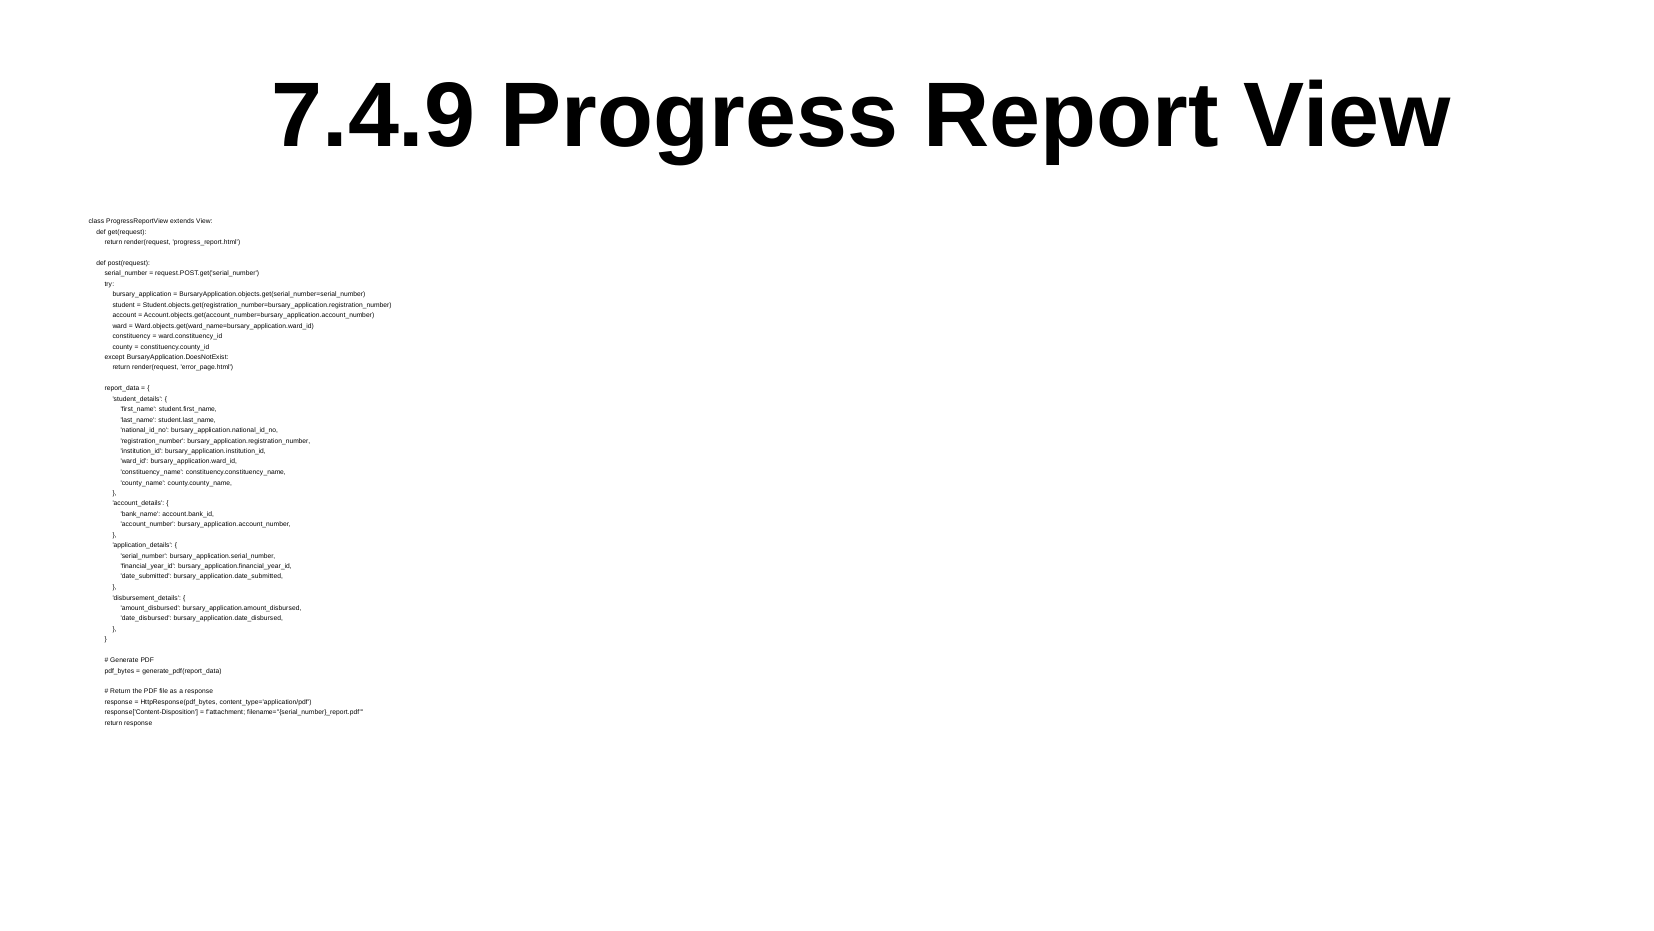

# 7.4.9 Progress Report View
class ProgressReportView extends View:
 def get(request):
 return render(request, 'progress_report.html')
 def post(request):
 serial_number = request.POST.get('serial_number')
 try:
 bursary_application = BursaryApplication.objects.get(serial_number=serial_number)
 student = Student.objects.get(registration_number=bursary_application.registration_number)
 account = Account.objects.get(account_number=bursary_application.account_number)
 ward = Ward.objects.get(ward_name=bursary_application.ward_id)
 constituency = ward.constituency_id
 county = constituency.county_id
 except BursaryApplication.DoesNotExist:
 return render(request, 'error_page.html')
 report_data = {
 'student_details': {
 'first_name': student.first_name,
 'last_name': student.last_name,
 'national_id_no': bursary_application.national_id_no,
 'registration_number': bursary_application.registration_number,
 'institution_id': bursary_application.institution_id,
 'ward_id': bursary_application.ward_id,
 'constituency_name': constituency.constituency_name,
 'county_name': county.county_name,
 },
 'account_details': {
 'bank_name': account.bank_id,
 'account_number': bursary_application.account_number,
 },
 'application_details': {
 'serial_number': bursary_application.serial_number,
 'financial_year_id': bursary_application.financial_year_id,
 'date_submitted': bursary_application.date_submitted,
 },
 'disbursement_details': {
 'amount_disbursed': bursary_application.amount_disbursed,
 'date_disbursed': bursary_application.date_disbursed,
 },
 }
 # Generate PDF
 pdf_bytes = generate_pdf(report_data)
 # Return the PDF file as a response
 response = HttpResponse(pdf_bytes, content_type='application/pdf')
 response['Content-Disposition'] = f'attachment; filename="{serial_number}_report.pdf"'
 return response